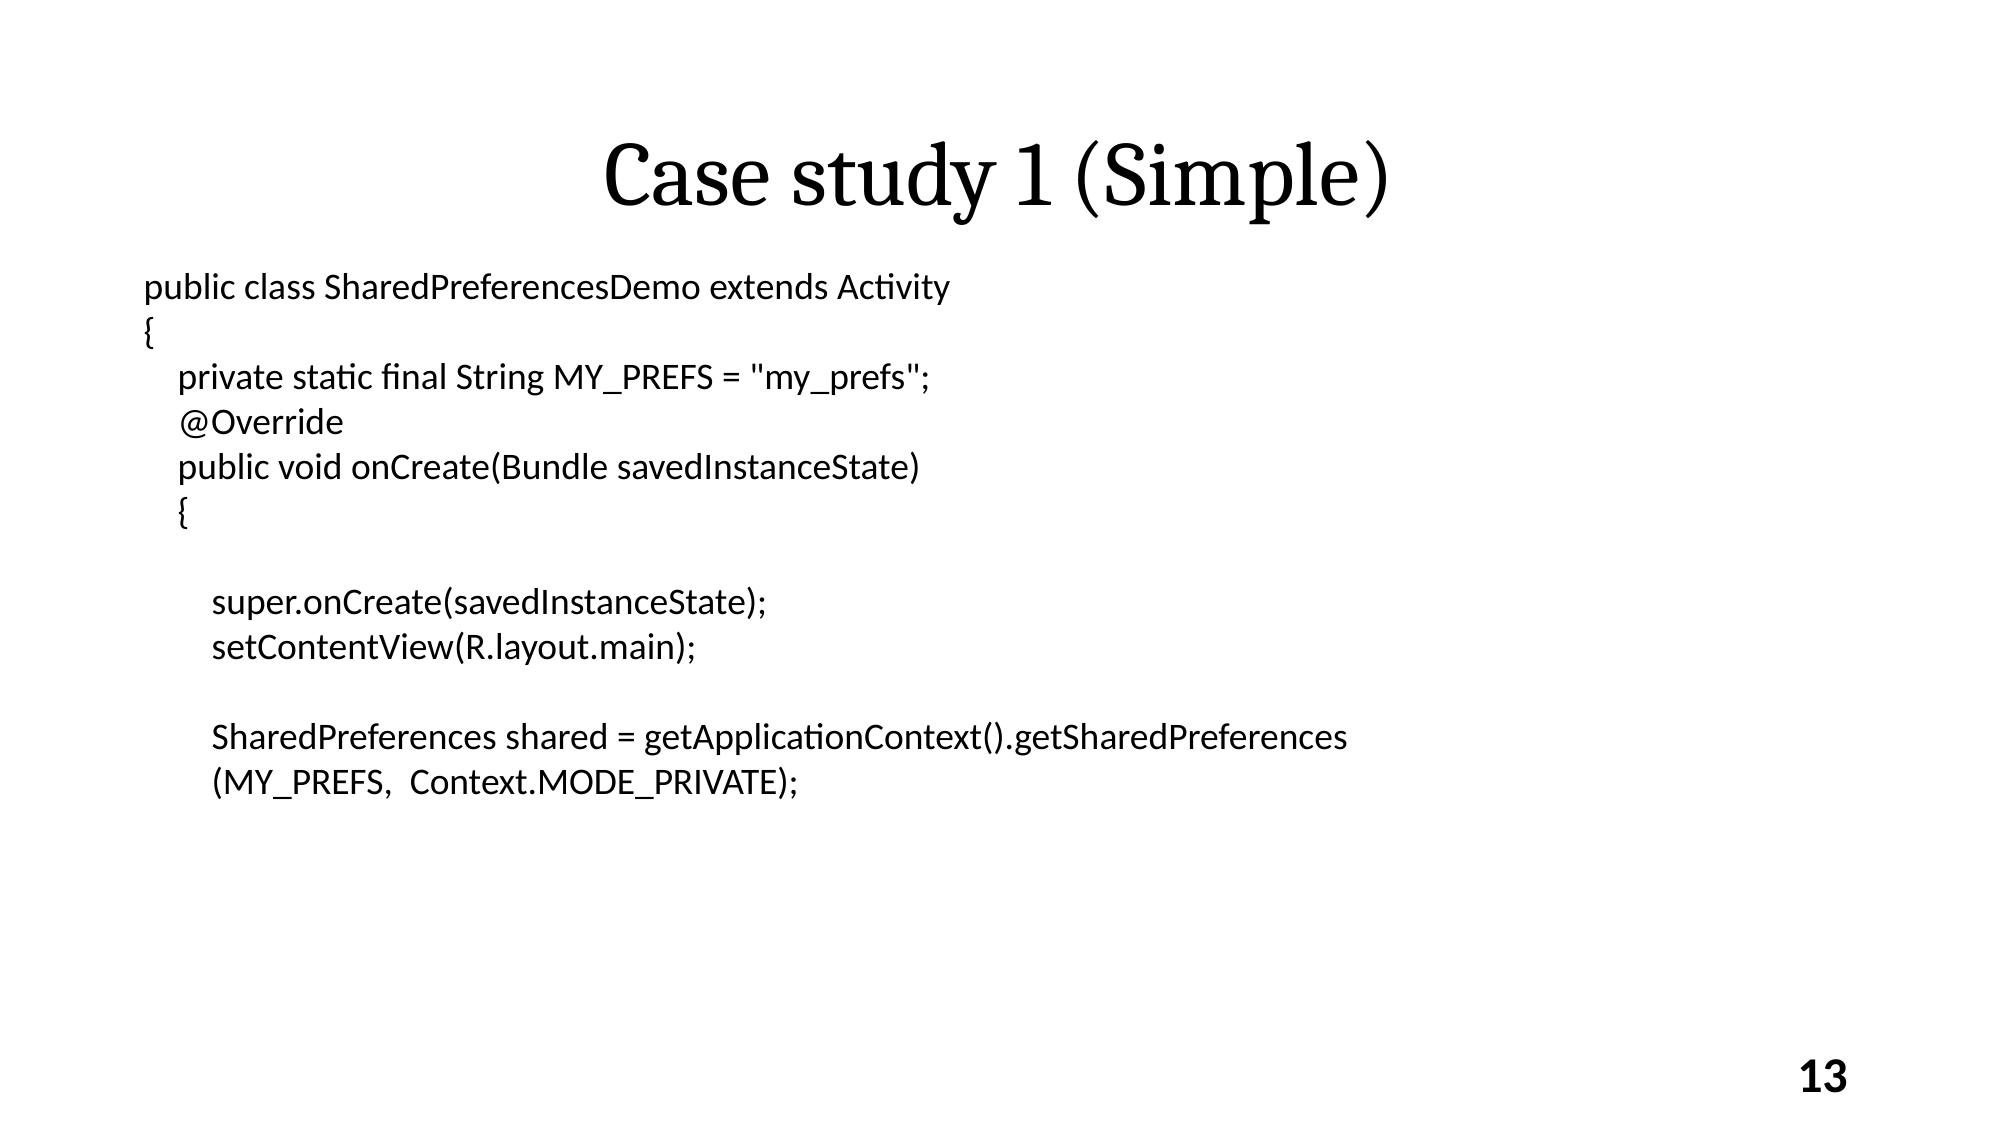

Case study 1 (Simple)
public class SharedPreferencesDemo extends Activity
{
 private static final String MY_PREFS = "my_prefs";
 @Override
 public void onCreate(Bundle savedInstanceState)
 {
 super.onCreate(savedInstanceState);
 setContentView(R.layout.main);
 SharedPreferences shared = getApplicationContext().getSharedPreferences
 (MY_PREFS, Context.MODE_PRIVATE);